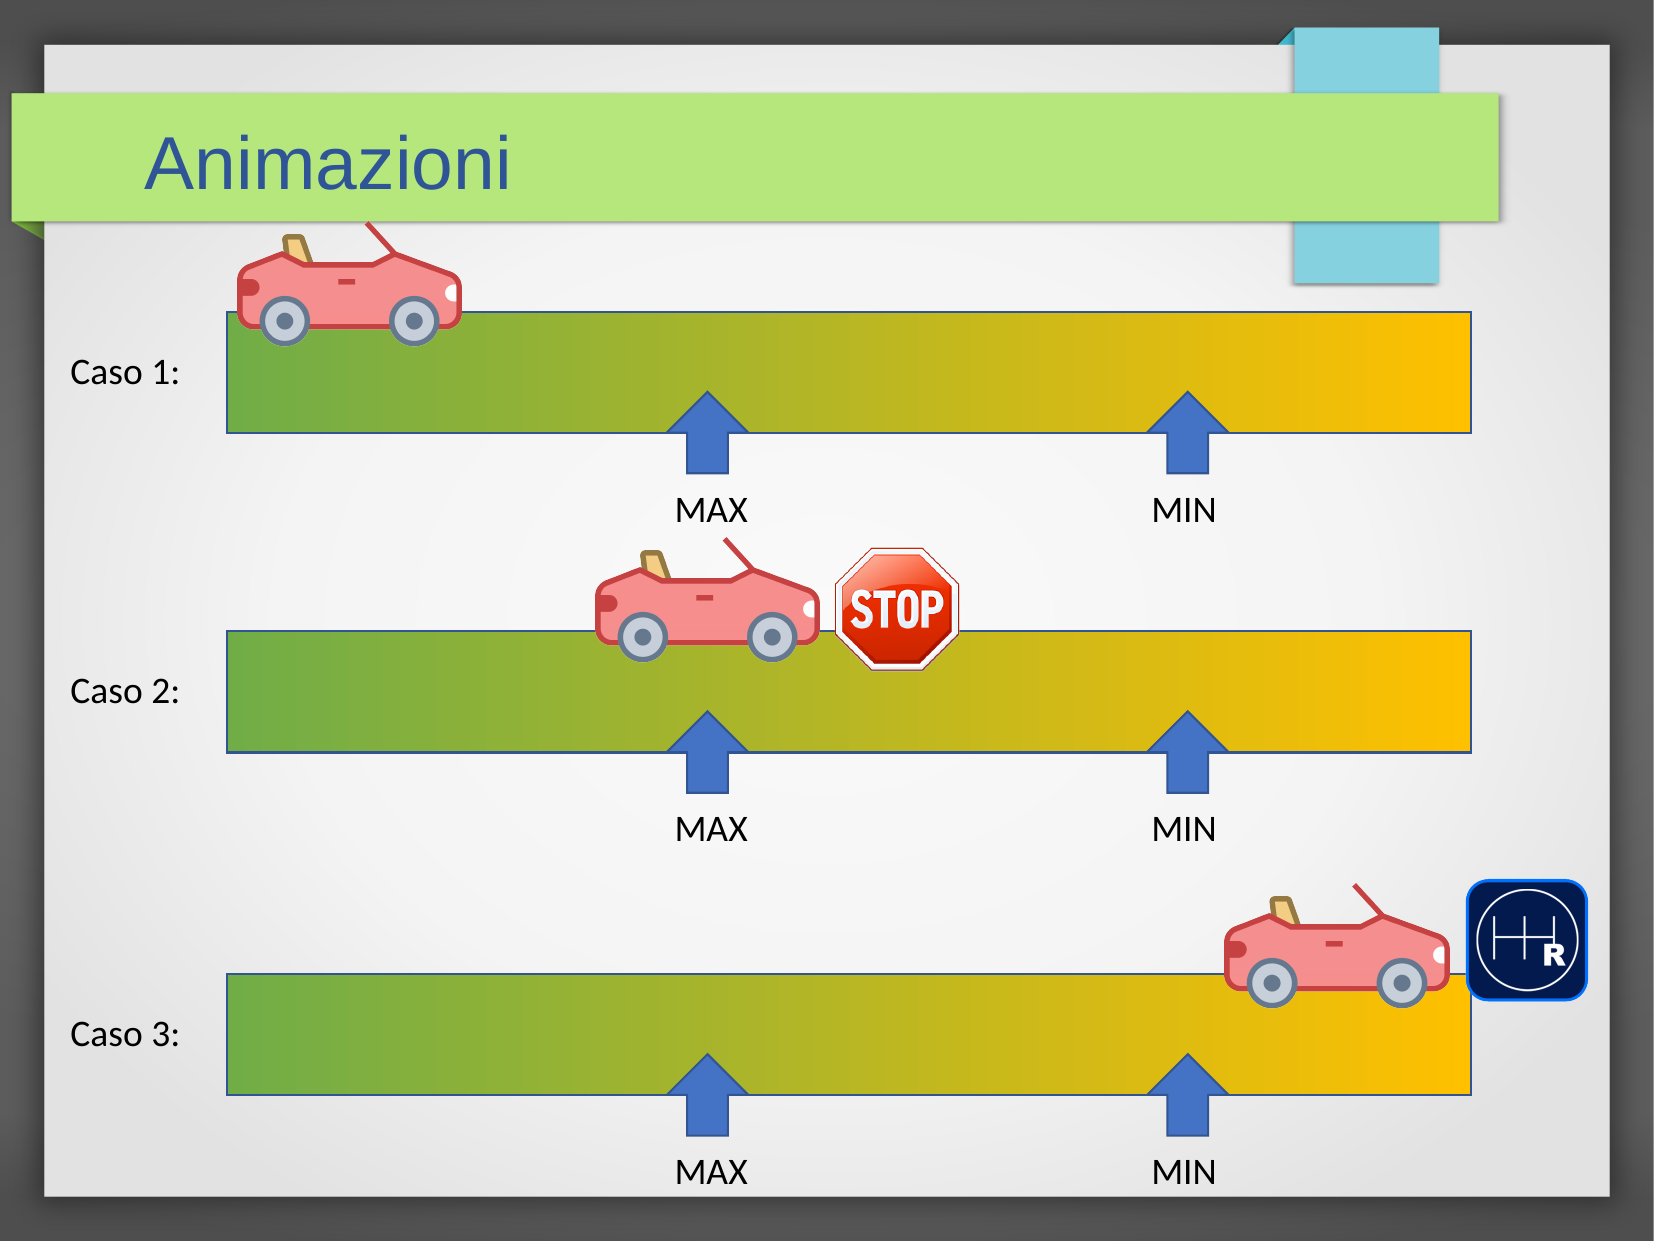

Animazioni
Caso 1:
MAX
MIN
Caso 2:
MAX
MIN
Caso 3:
MAX
MIN